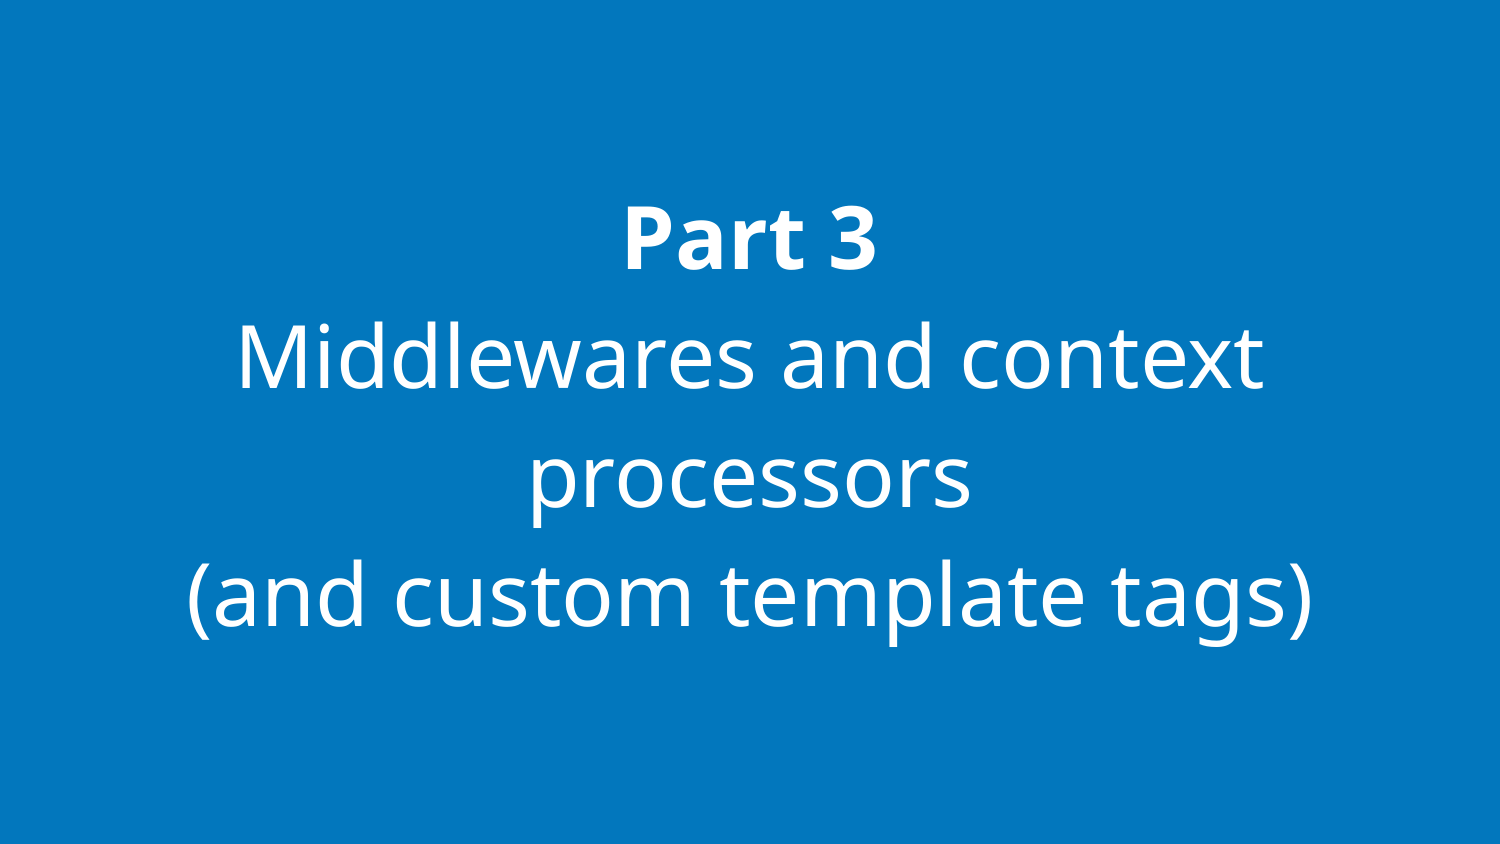

# Part 3 Middlewares and context processors
(and custom template tags)